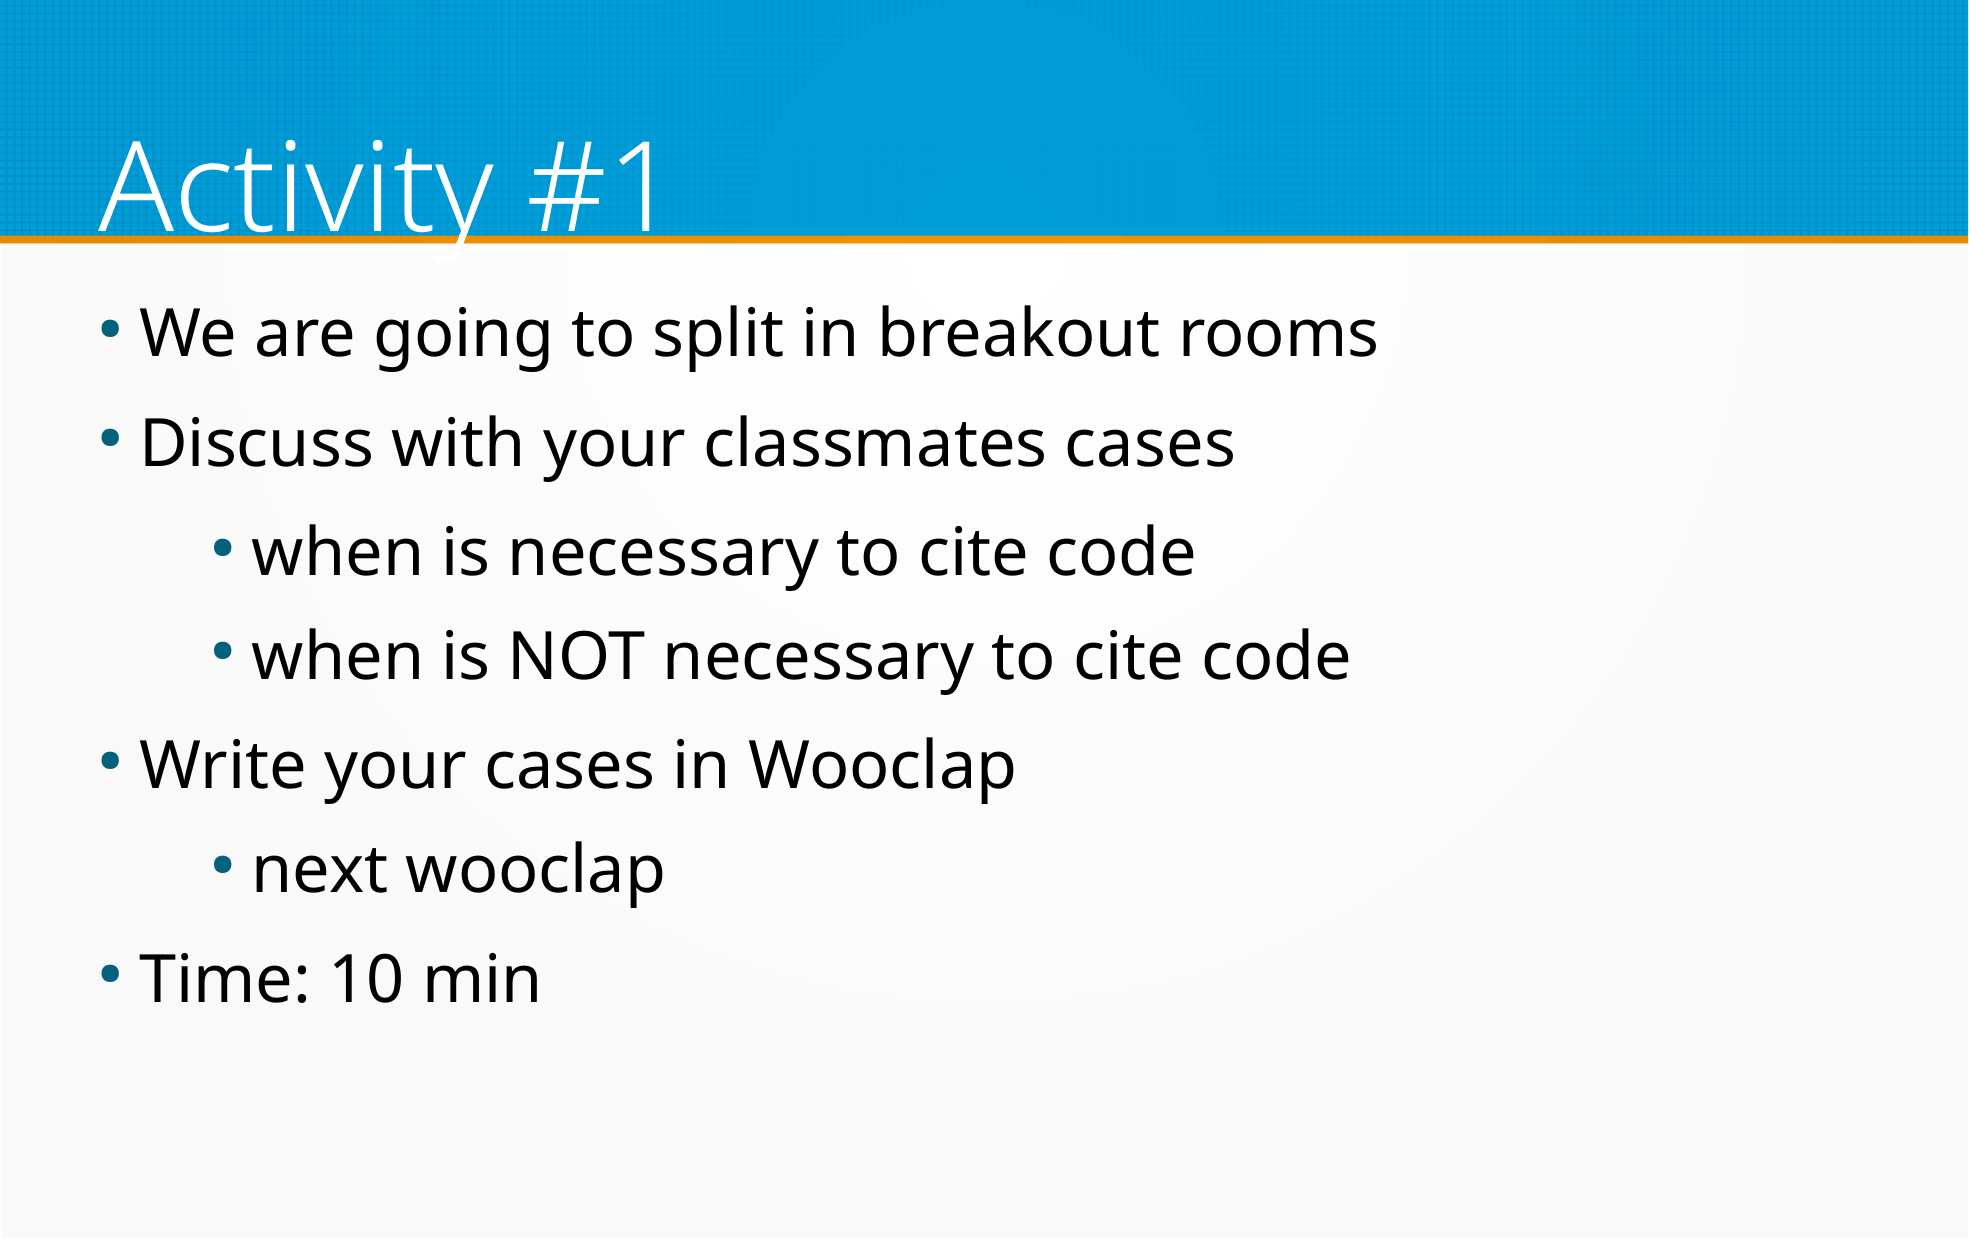

# Activity #1
 We are going to split in breakout rooms
 Discuss with your classmates cases
 when is necessary to cite code
 when is NOT necessary to cite code
 Write your cases in Wooclap
 next wooclap
 Time: 10 min